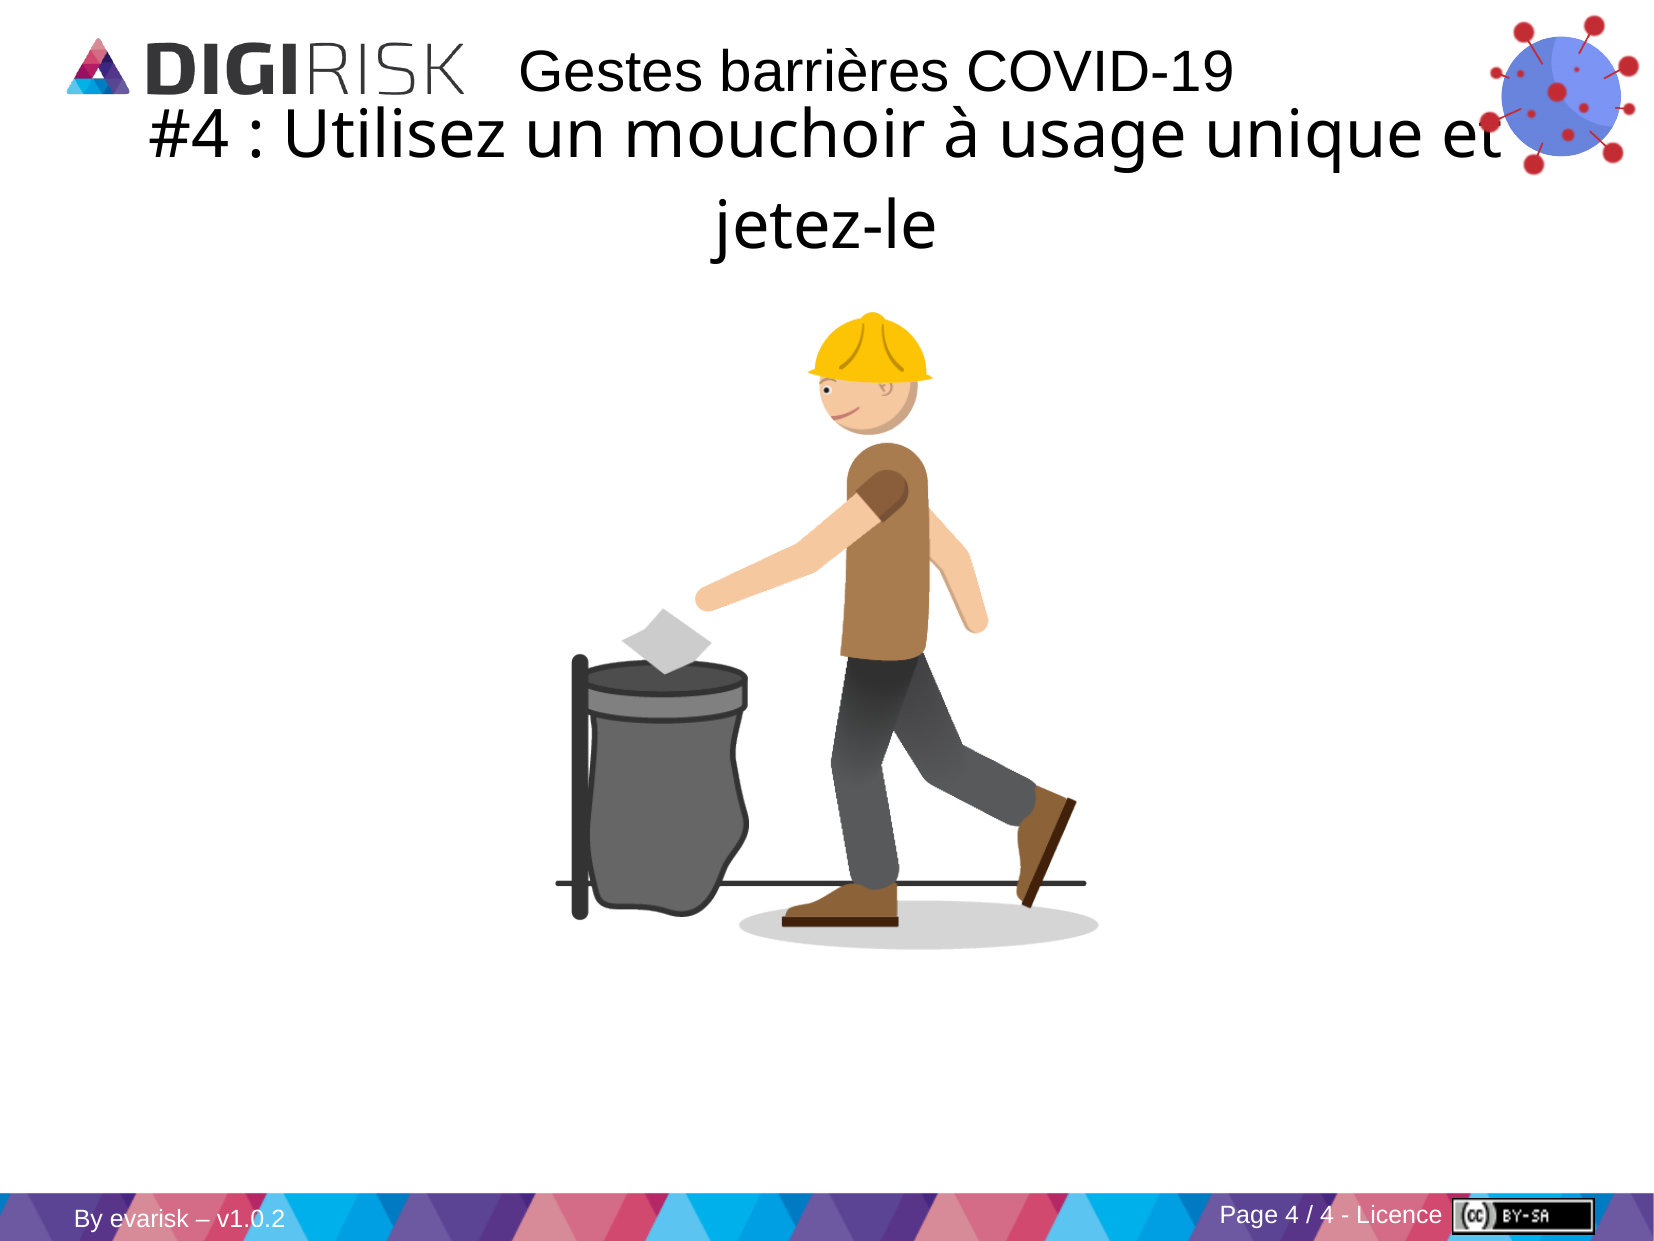

Gestes barrières COVID-19
# #4 : Utilisez un mouchoir à usage unique et jetez-le